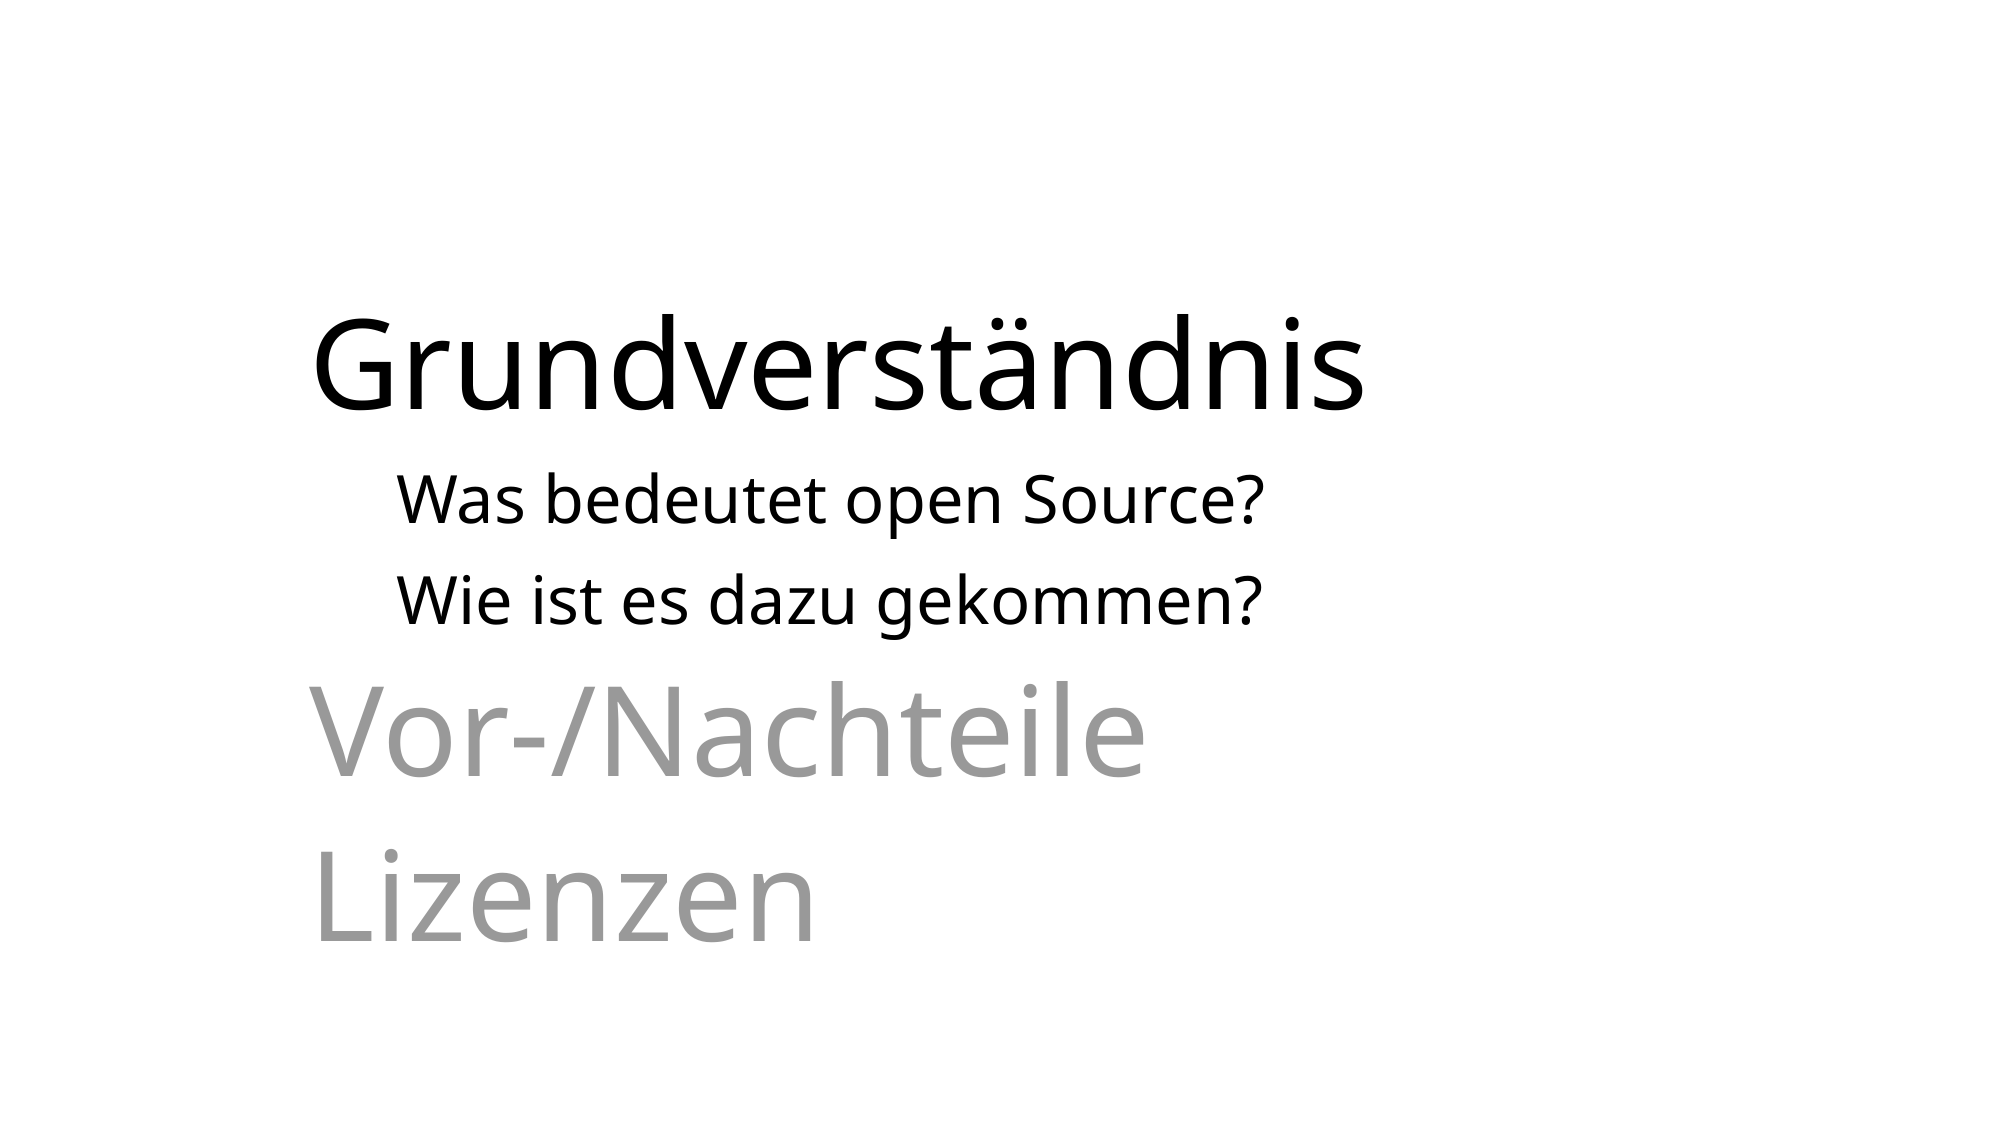

# Grundverständnis
 Was bedeutet open Source?
 Wie ist es dazu gekommen?
Vor-/Nachteile
Lizenzen